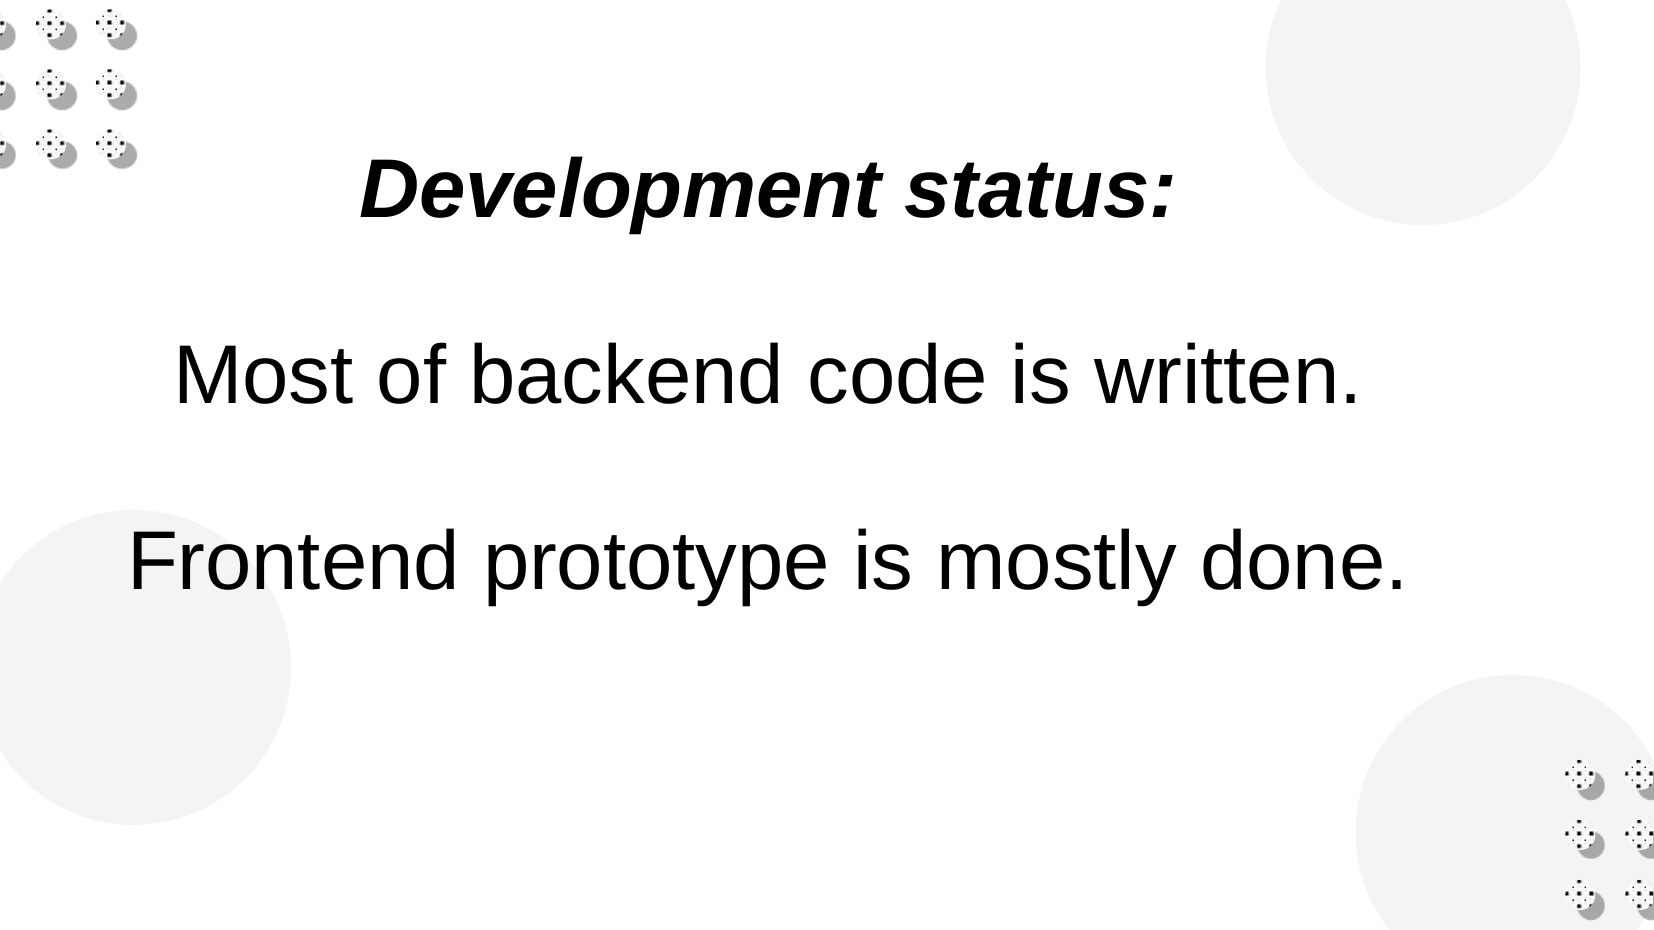

Development status:
Most of backend code is written.
Frontend prototype is mostly done.